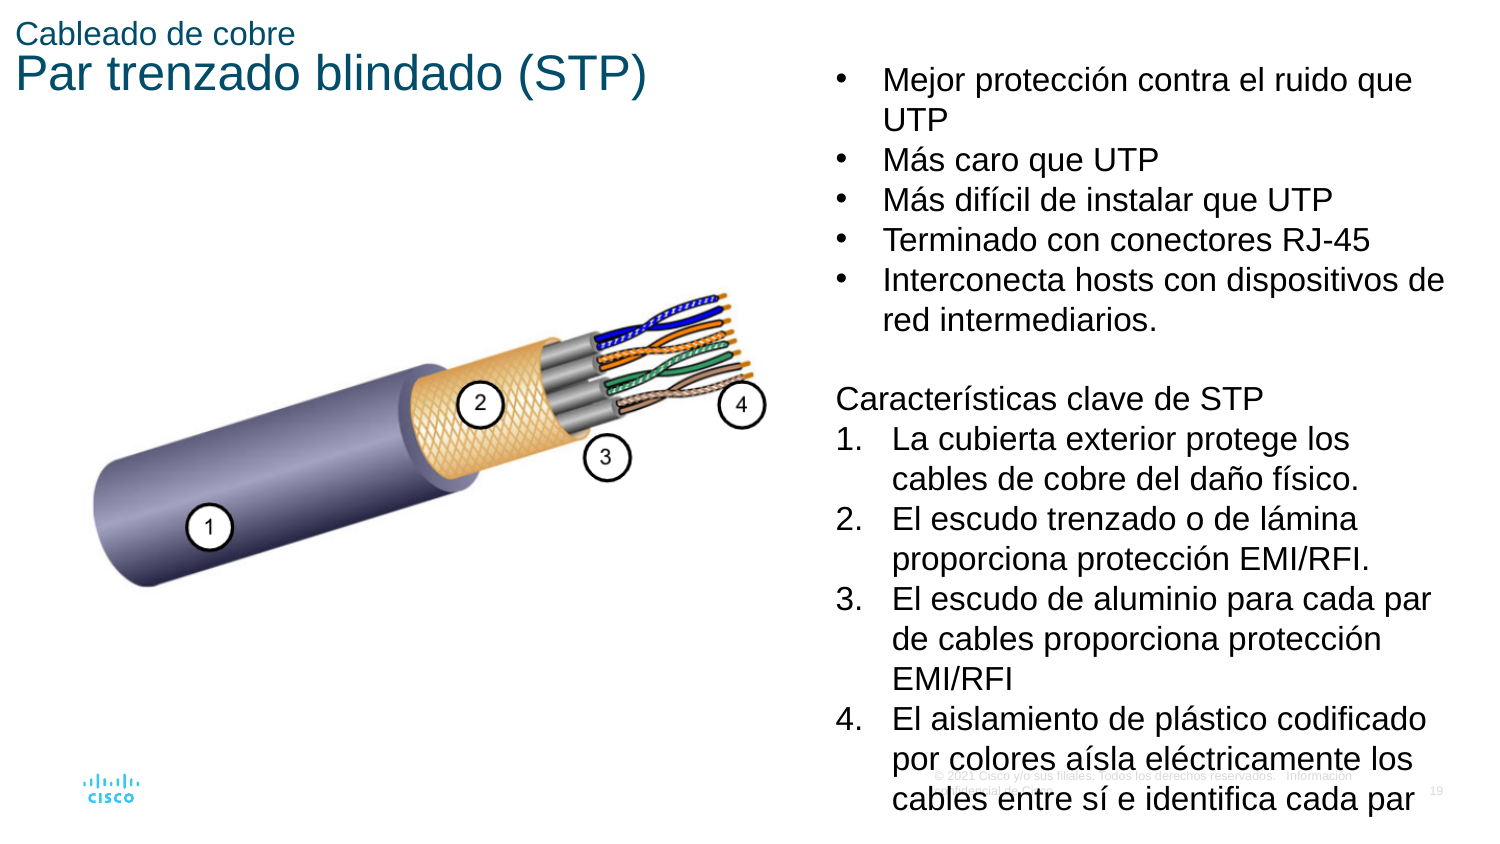

# Cableado de cobre Par trenzado blindado (STP)
Mejor protección contra el ruido que UTP
Más caro que UTP
Más difícil de instalar que UTP
Terminado con conectores RJ-45
Interconecta hosts con dispositivos de red intermediarios.
Características clave de STP
La cubierta exterior protege los cables de cobre del daño físico.
El escudo trenzado o de lámina proporciona protección EMI/RFI.
El escudo de aluminio para cada par de cables proporciona protección EMI/RFI
El aislamiento de plástico codificado por colores aísla eléctricamente los cables entre sí e identifica cada par